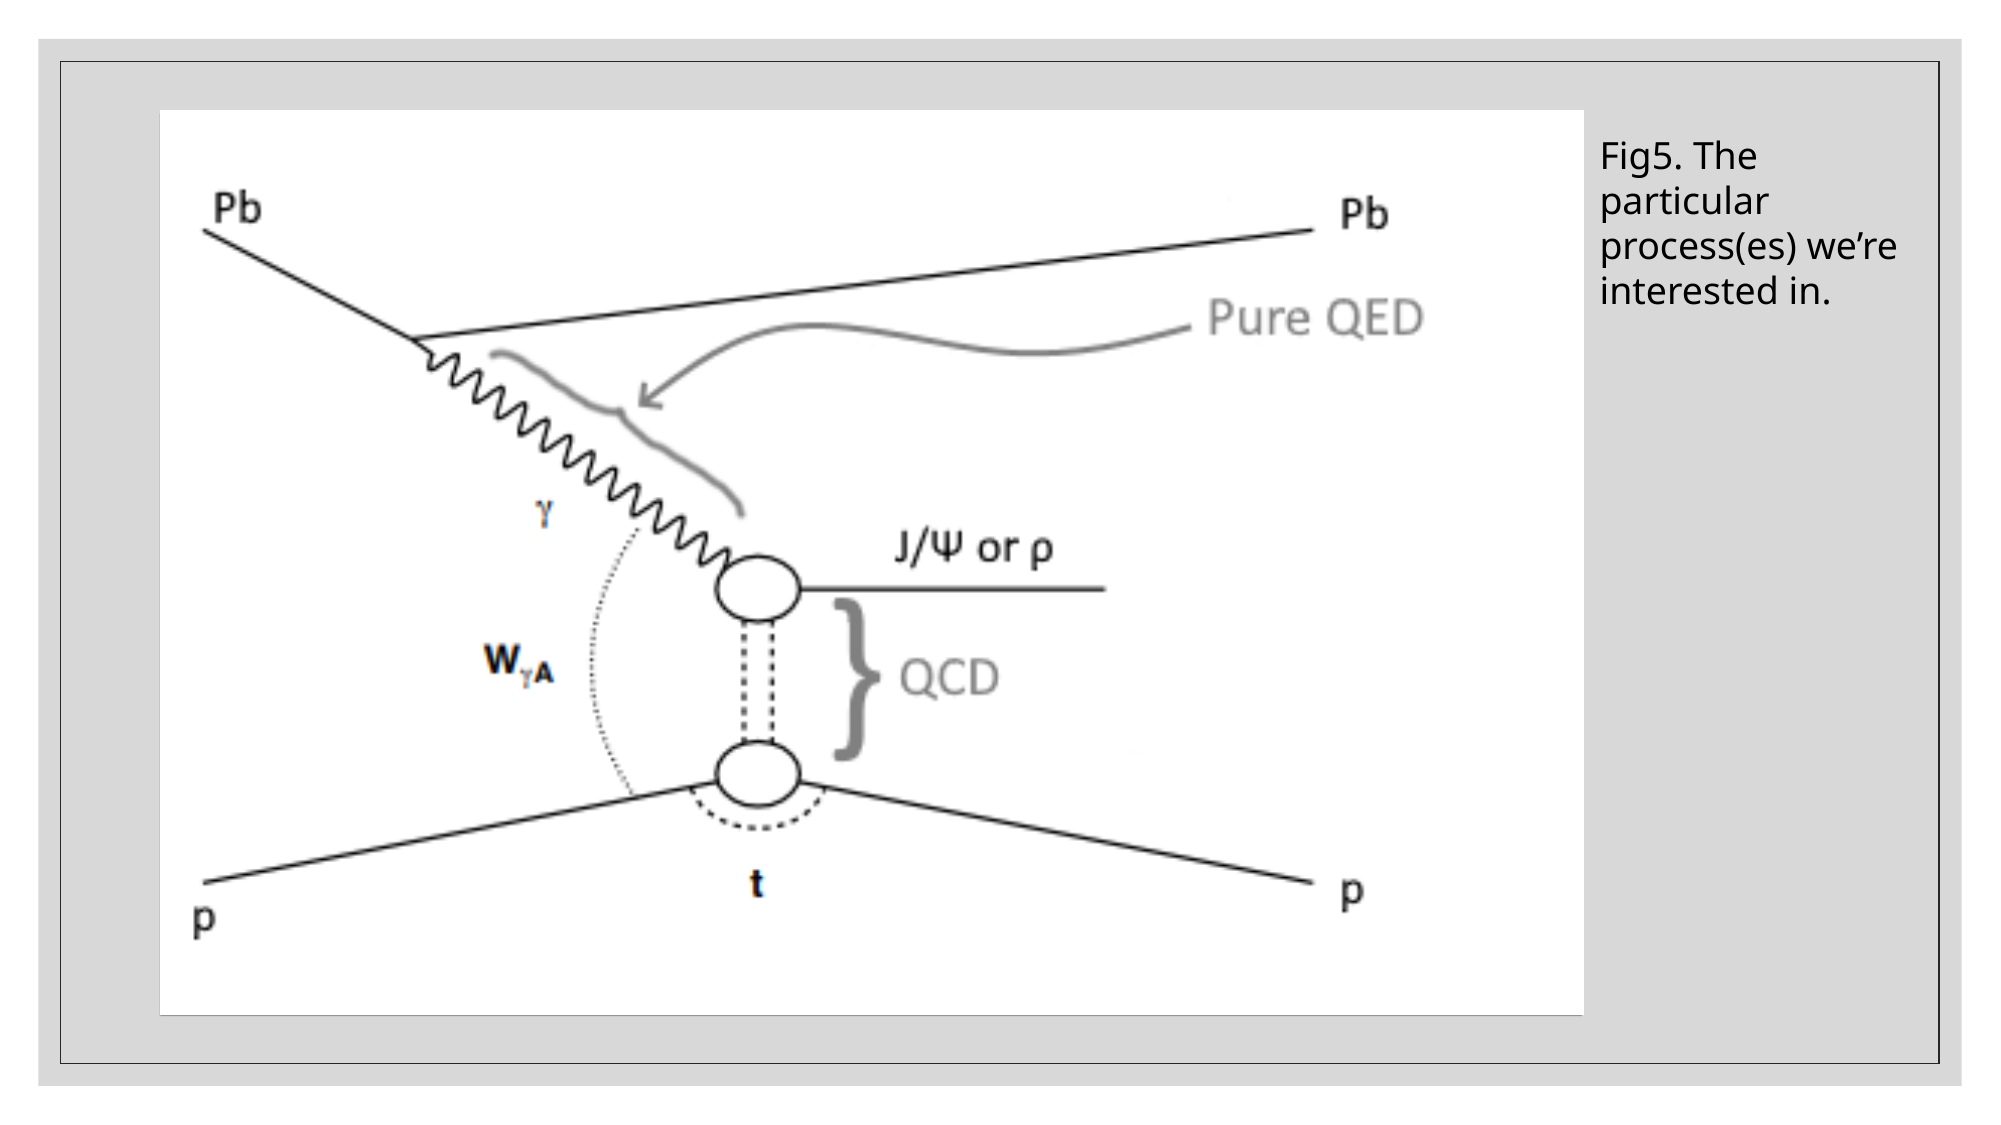

Fig5. The particular process(es) we’re interested in.